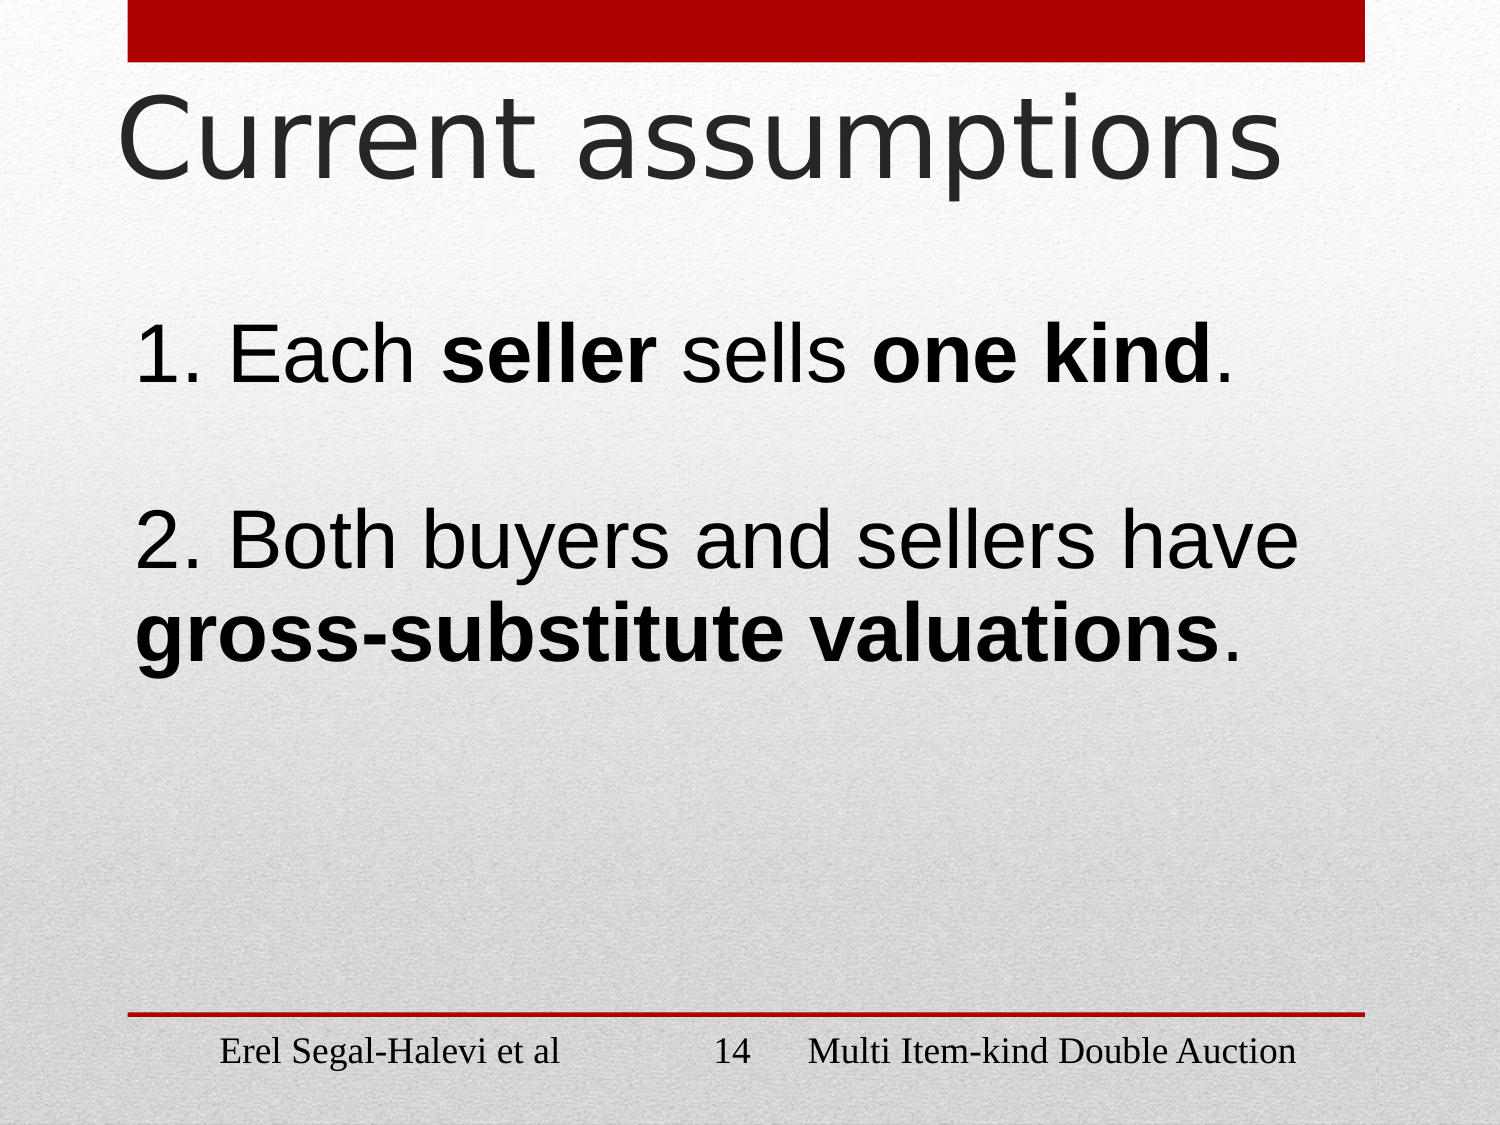

# Current assumptions
1. Each seller sells one kind.
2. Both buyers and sellers have gross-substitute valuations.